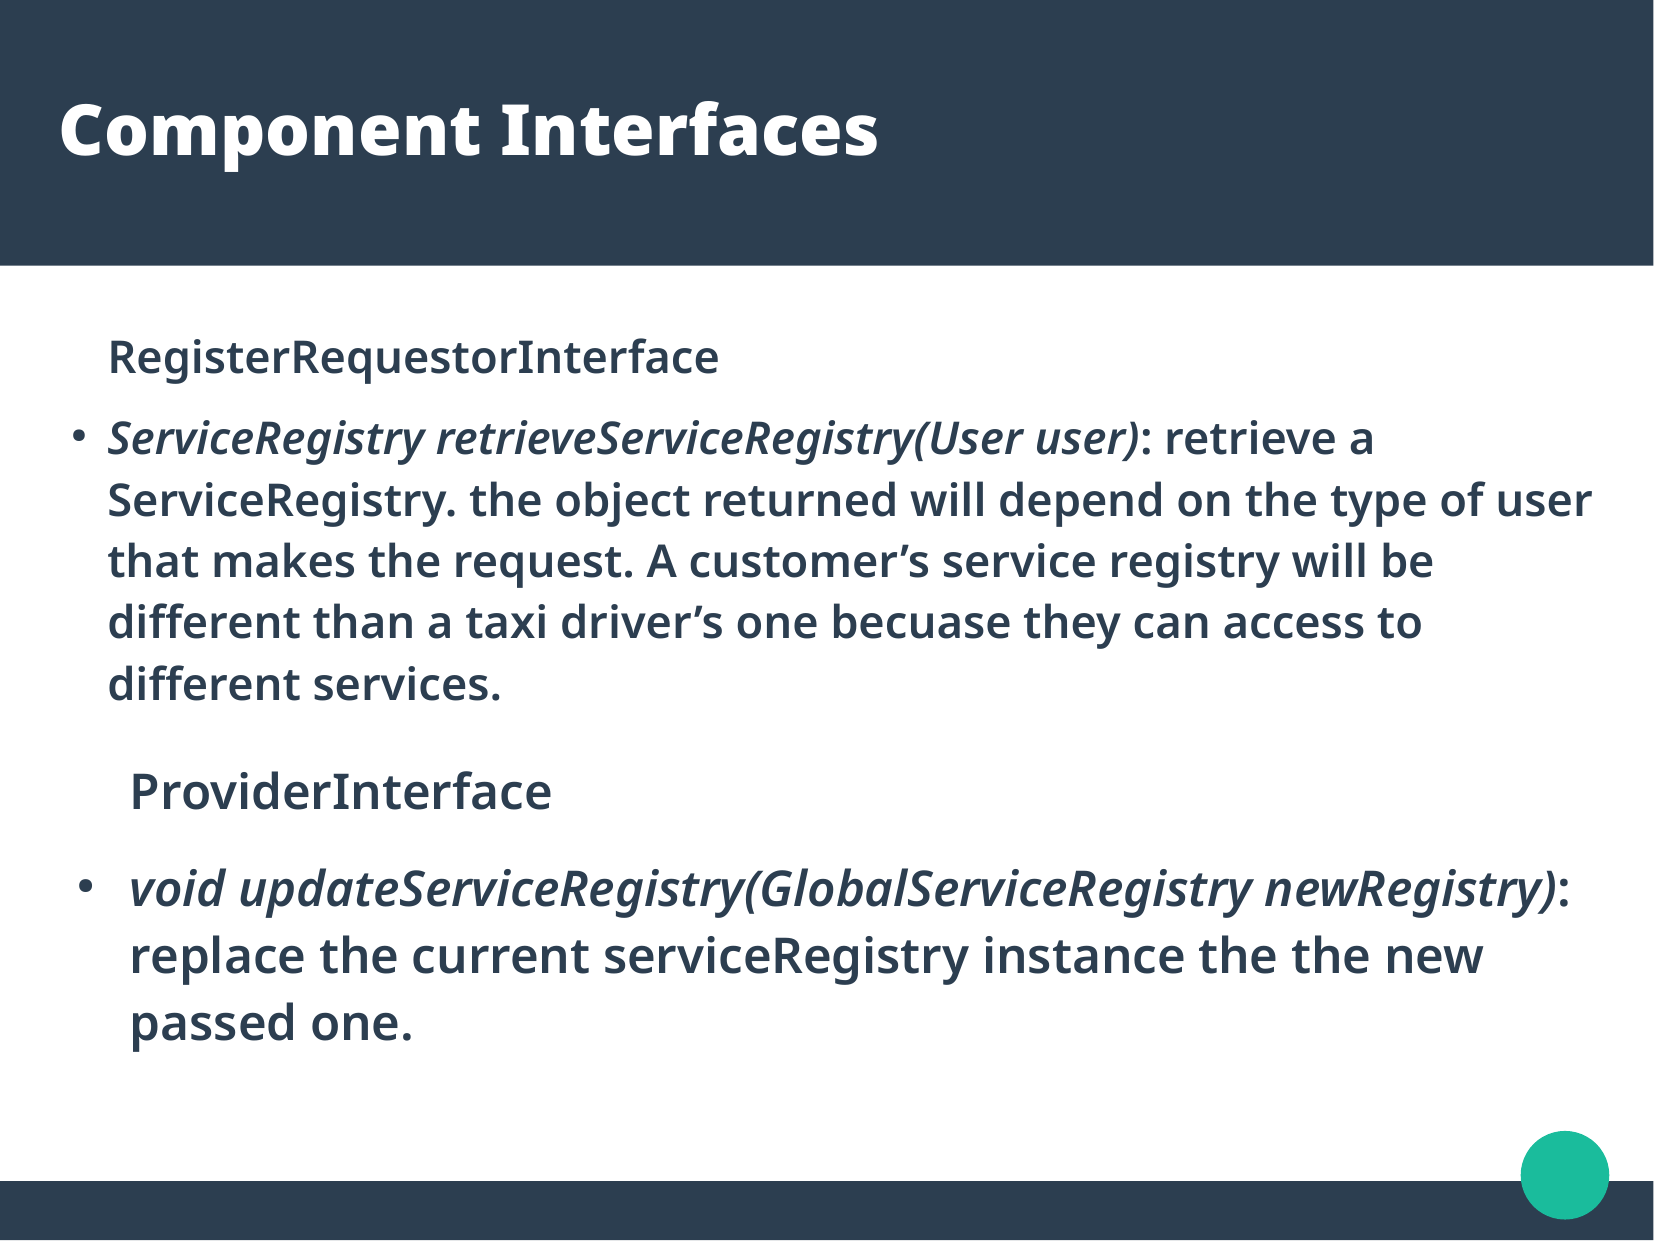

# Component Interfaces
RegisterRequestorInterface
ServiceRegistry retrieveServiceRegistry(User user): retrieve a ServiceRegistry. the object returned will depend on the type of user that makes the request. A customer’s service registry will be different than a taxi driver’s one becuase they can access to different services.
ProviderInterface
void updateServiceRegistry(GlobalServiceRegistry newRegistry): replace the current serviceRegistry instance the the new passed one.